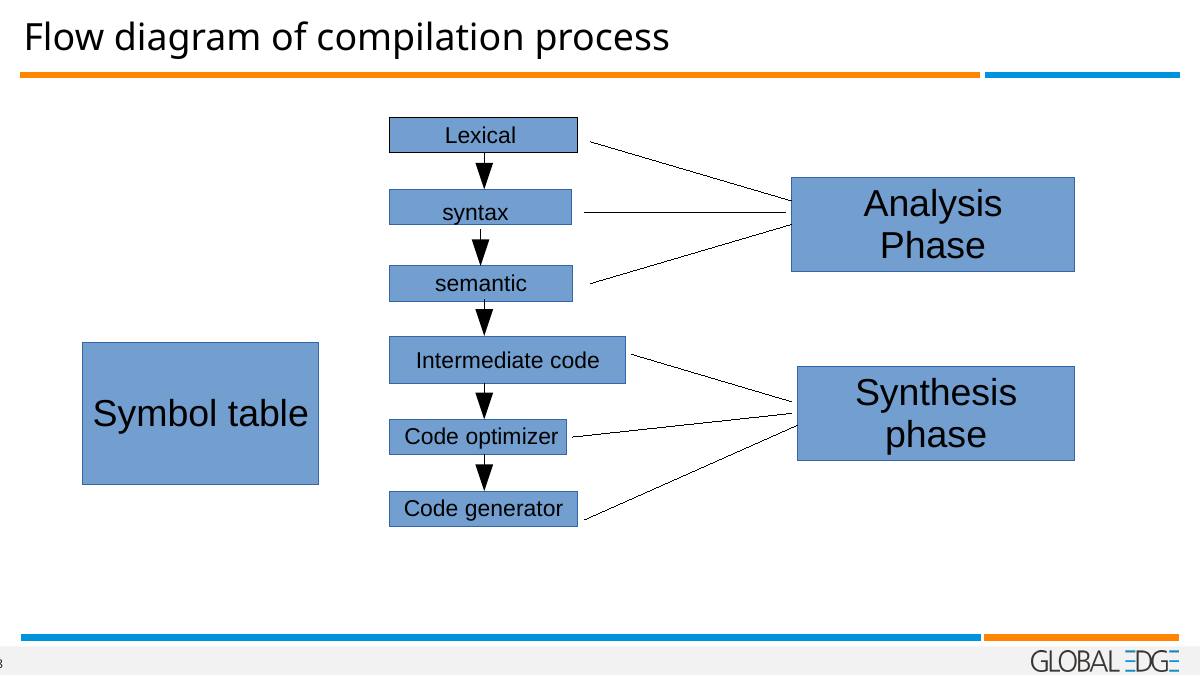

# Flow diagram of compilation process
Lexical
Analysis
Phase
syntax
semantic
Intermediate code
Symbol table
Synthesis
phase
 Code optimizer
Code generator